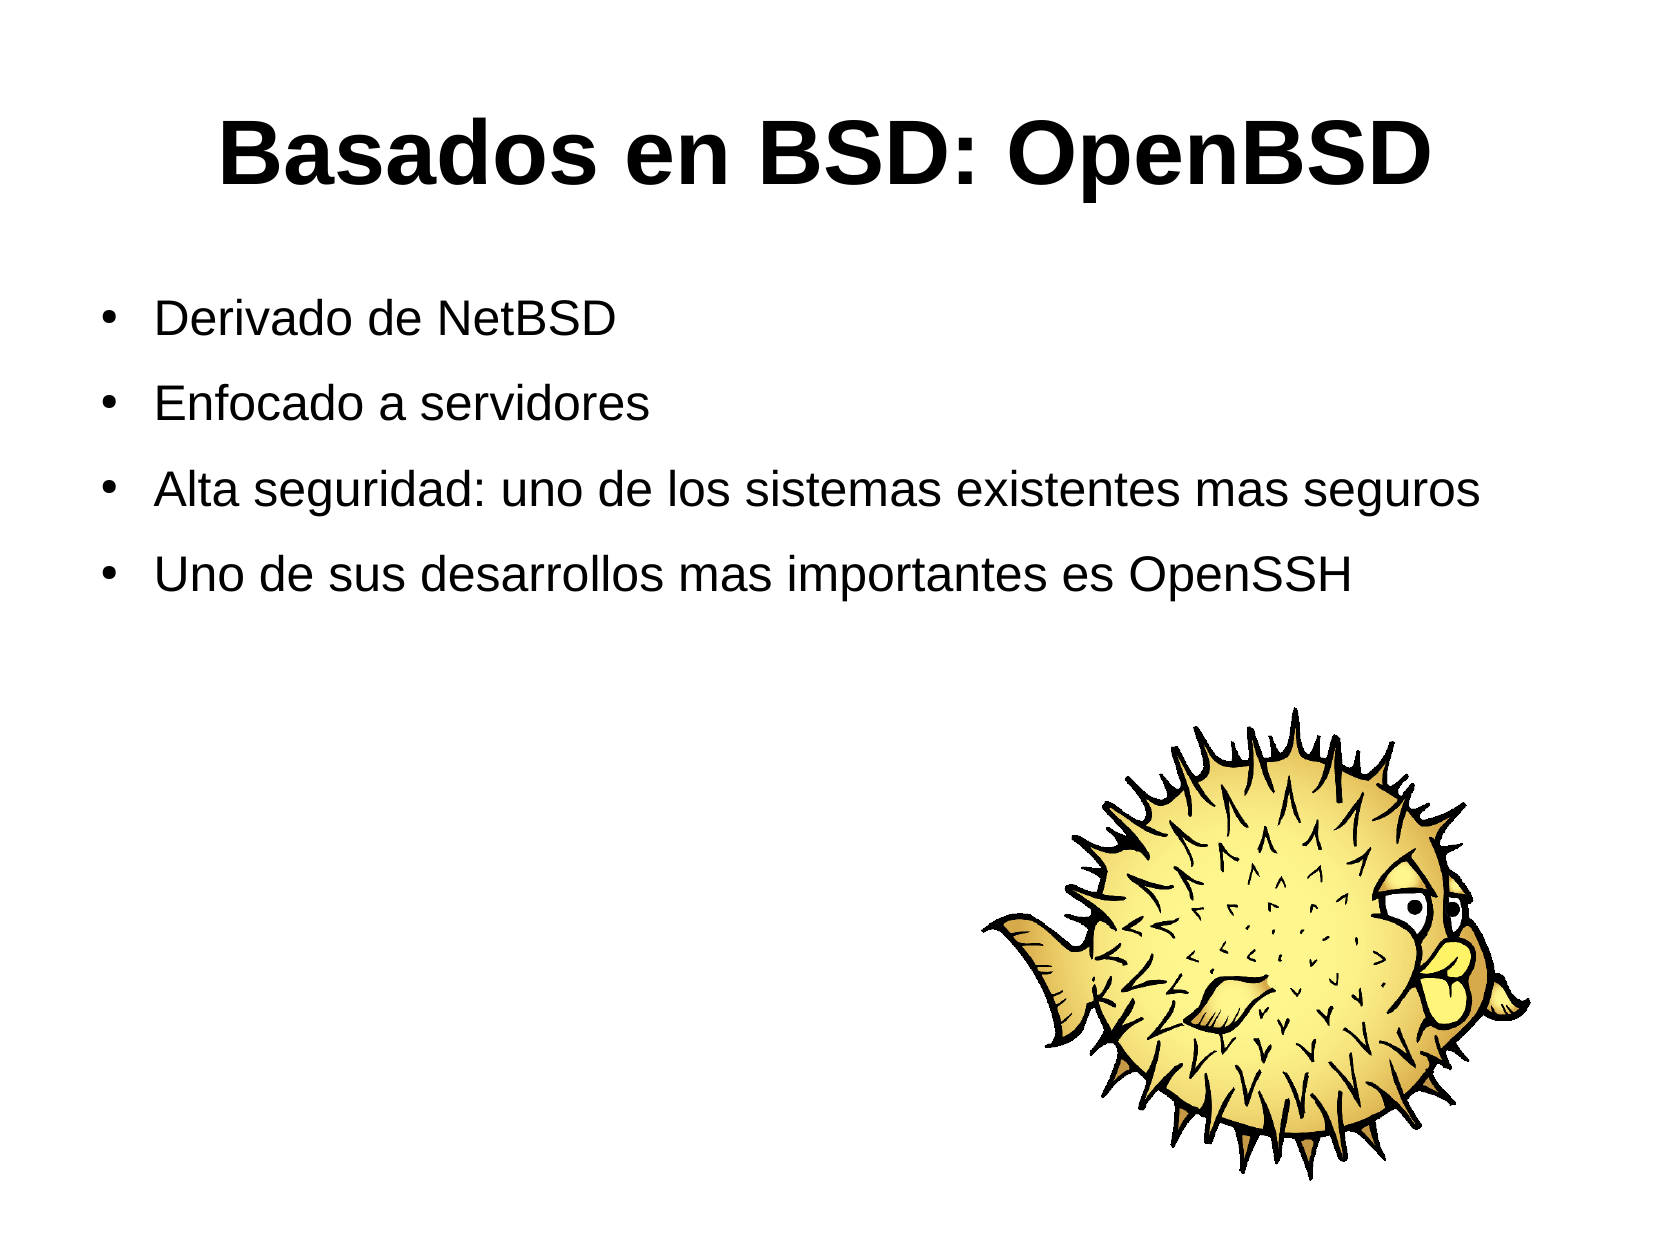

# Basados en BSD: OpenBSD
Derivado de NetBSD
Enfocado a servidores
Alta seguridad: uno de los sistemas existentes mas seguros
Uno de sus desarrollos mas importantes es OpenSSH